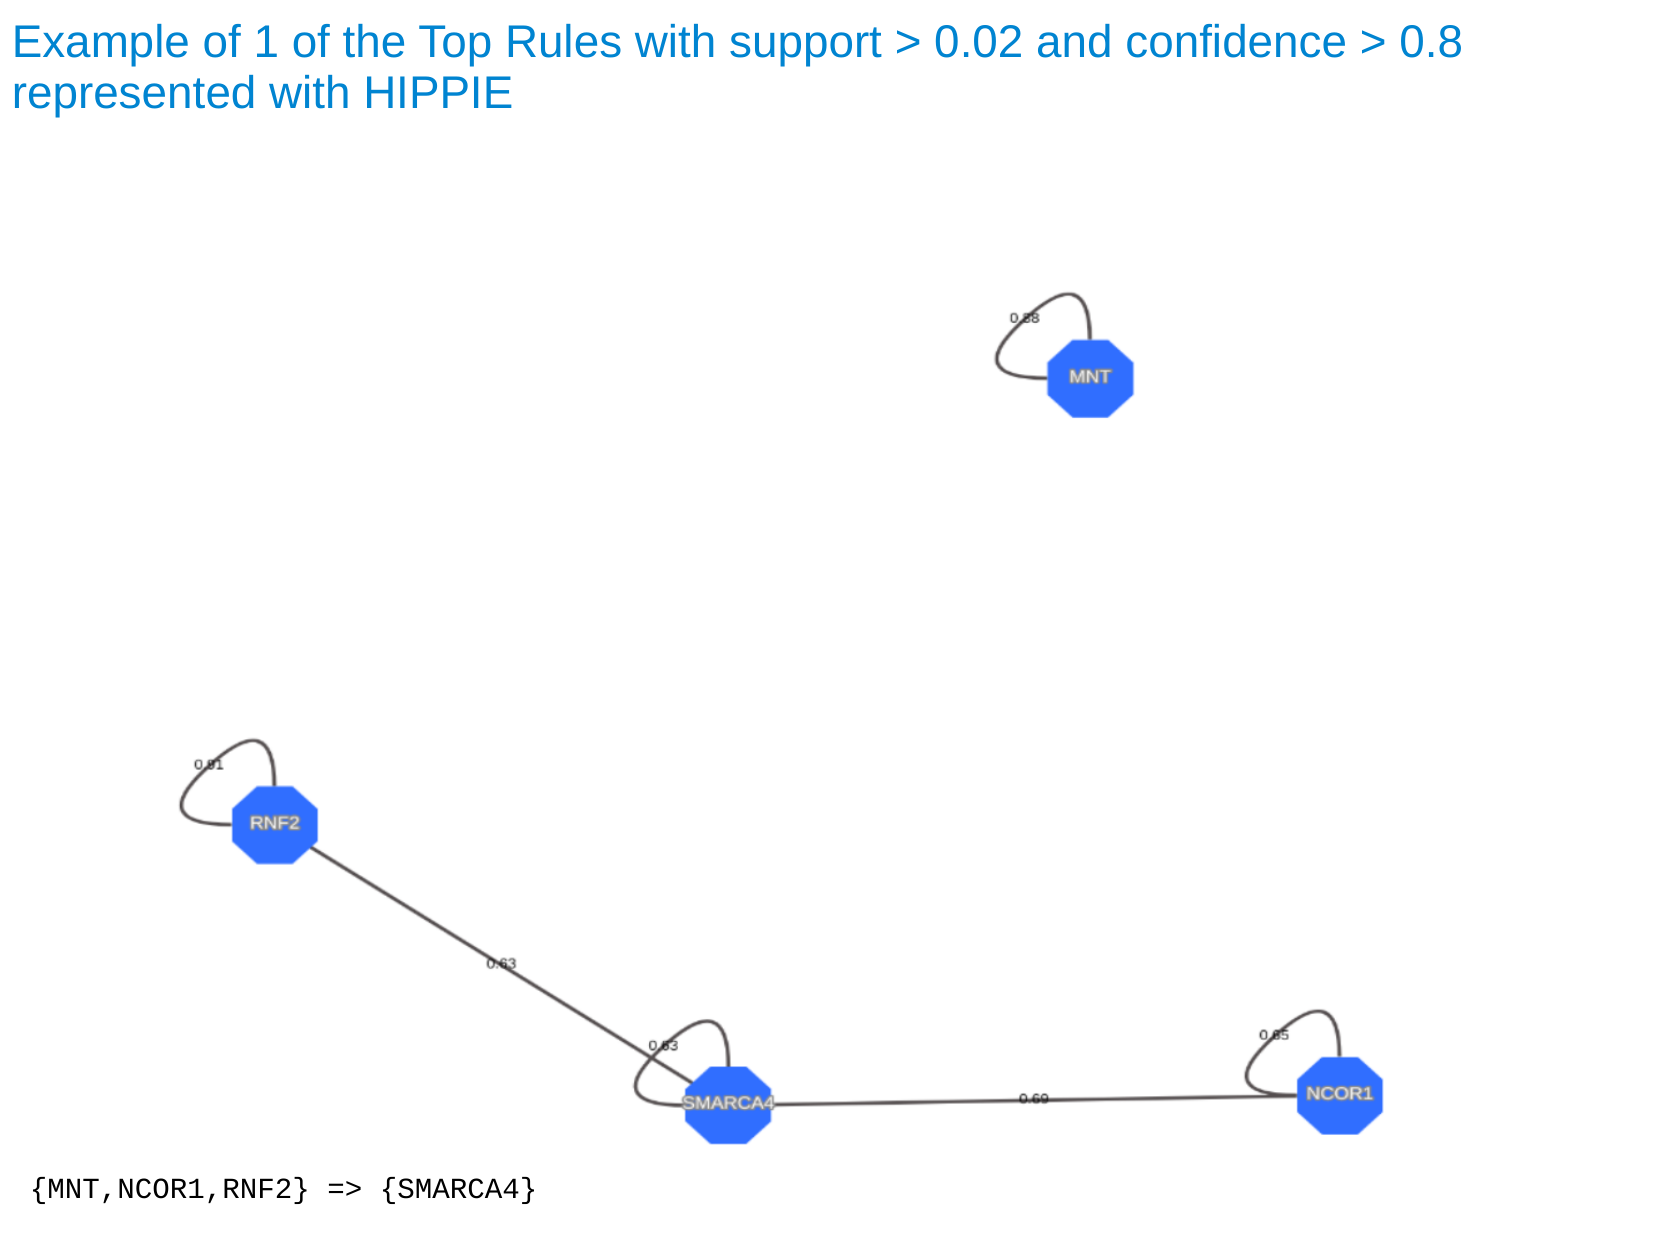

# Example of 1 of the Top Rules with support > 0.02 and confidence > 0.8 represented with HIPPIE
{MNT,NCOR1,RNF2} => {SMARCA4}